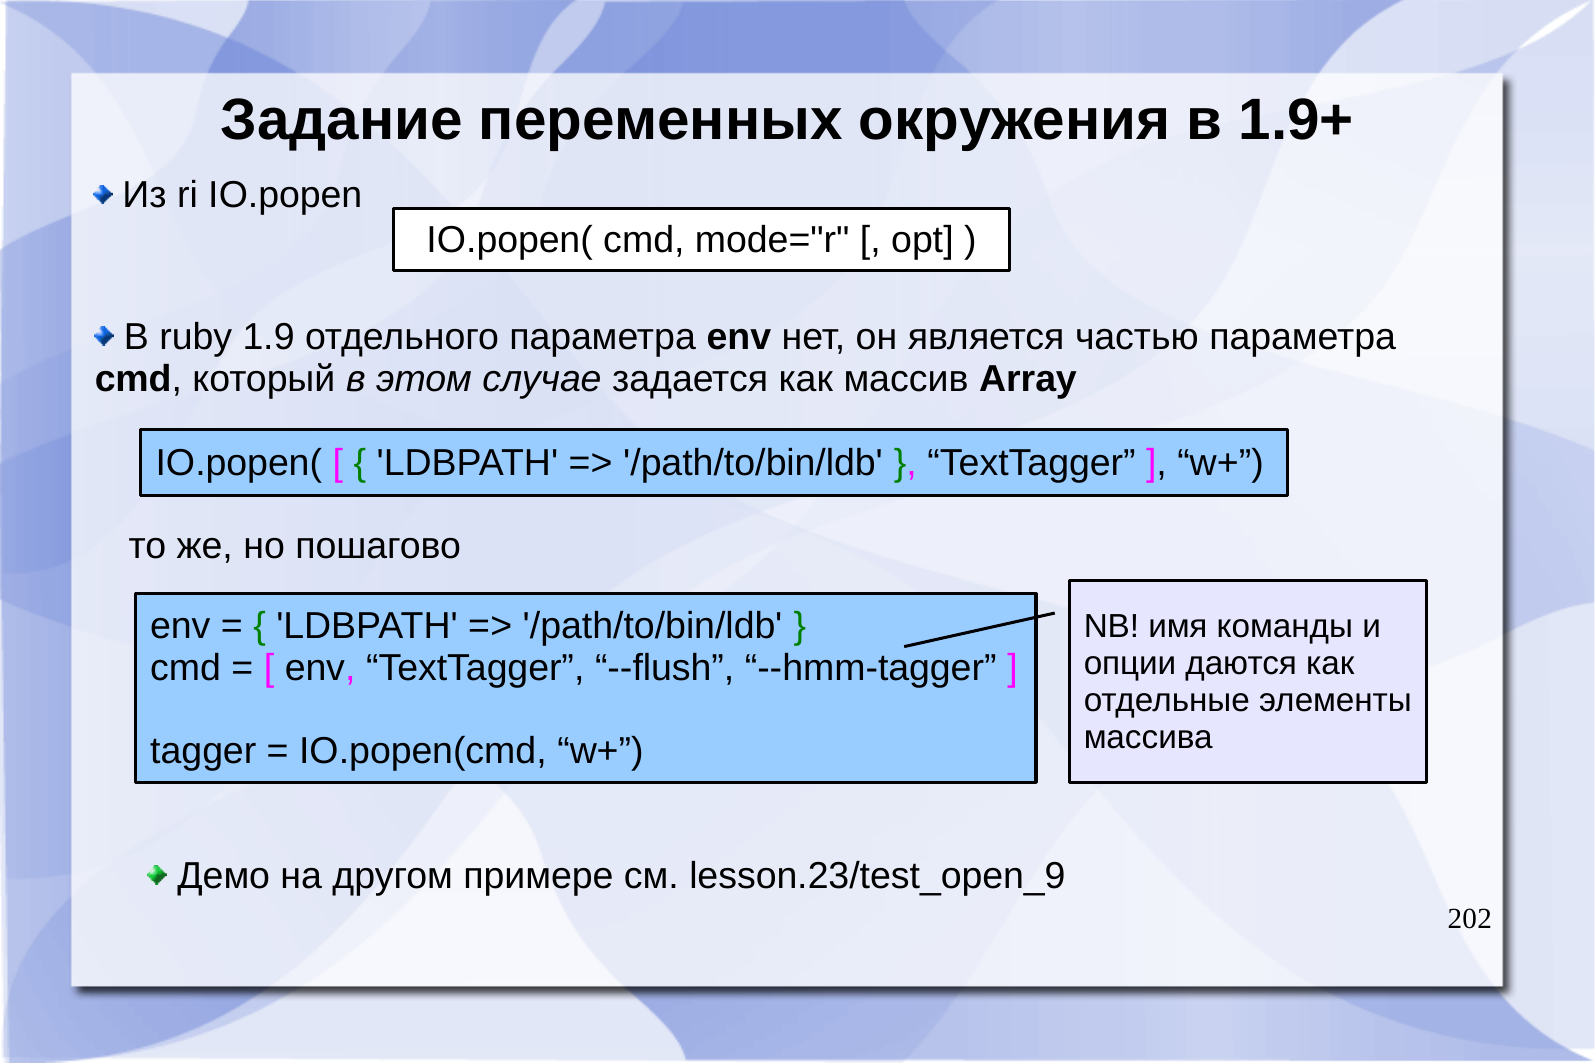

# Задание переменных окружения в 1.9+
 Из ri IO.popen
IO.popen( cmd, mode="r" [, opt] )
 В ruby 1.9 отдельного параметра env нет, он является частью параметра cmd, который в этом случае задается как массив Array
IO.popen( [ { 'LDBPATH' => '/path/to/bin/ldb' }, “TextTagger” ], “w+”)
то же, но пошагово
NB! имя команды и
опции даются как
отдельные элементы
массива
env = { 'LDBPATH' => '/path/to/bin/ldb' }
cmd = [ env, “TextTagger”, “--flush”, “--hmm-tagger” ]
tagger = IO.popen(cmd, “w+”)
 Демо на другом примере см. lesson.23/test_open_9
202